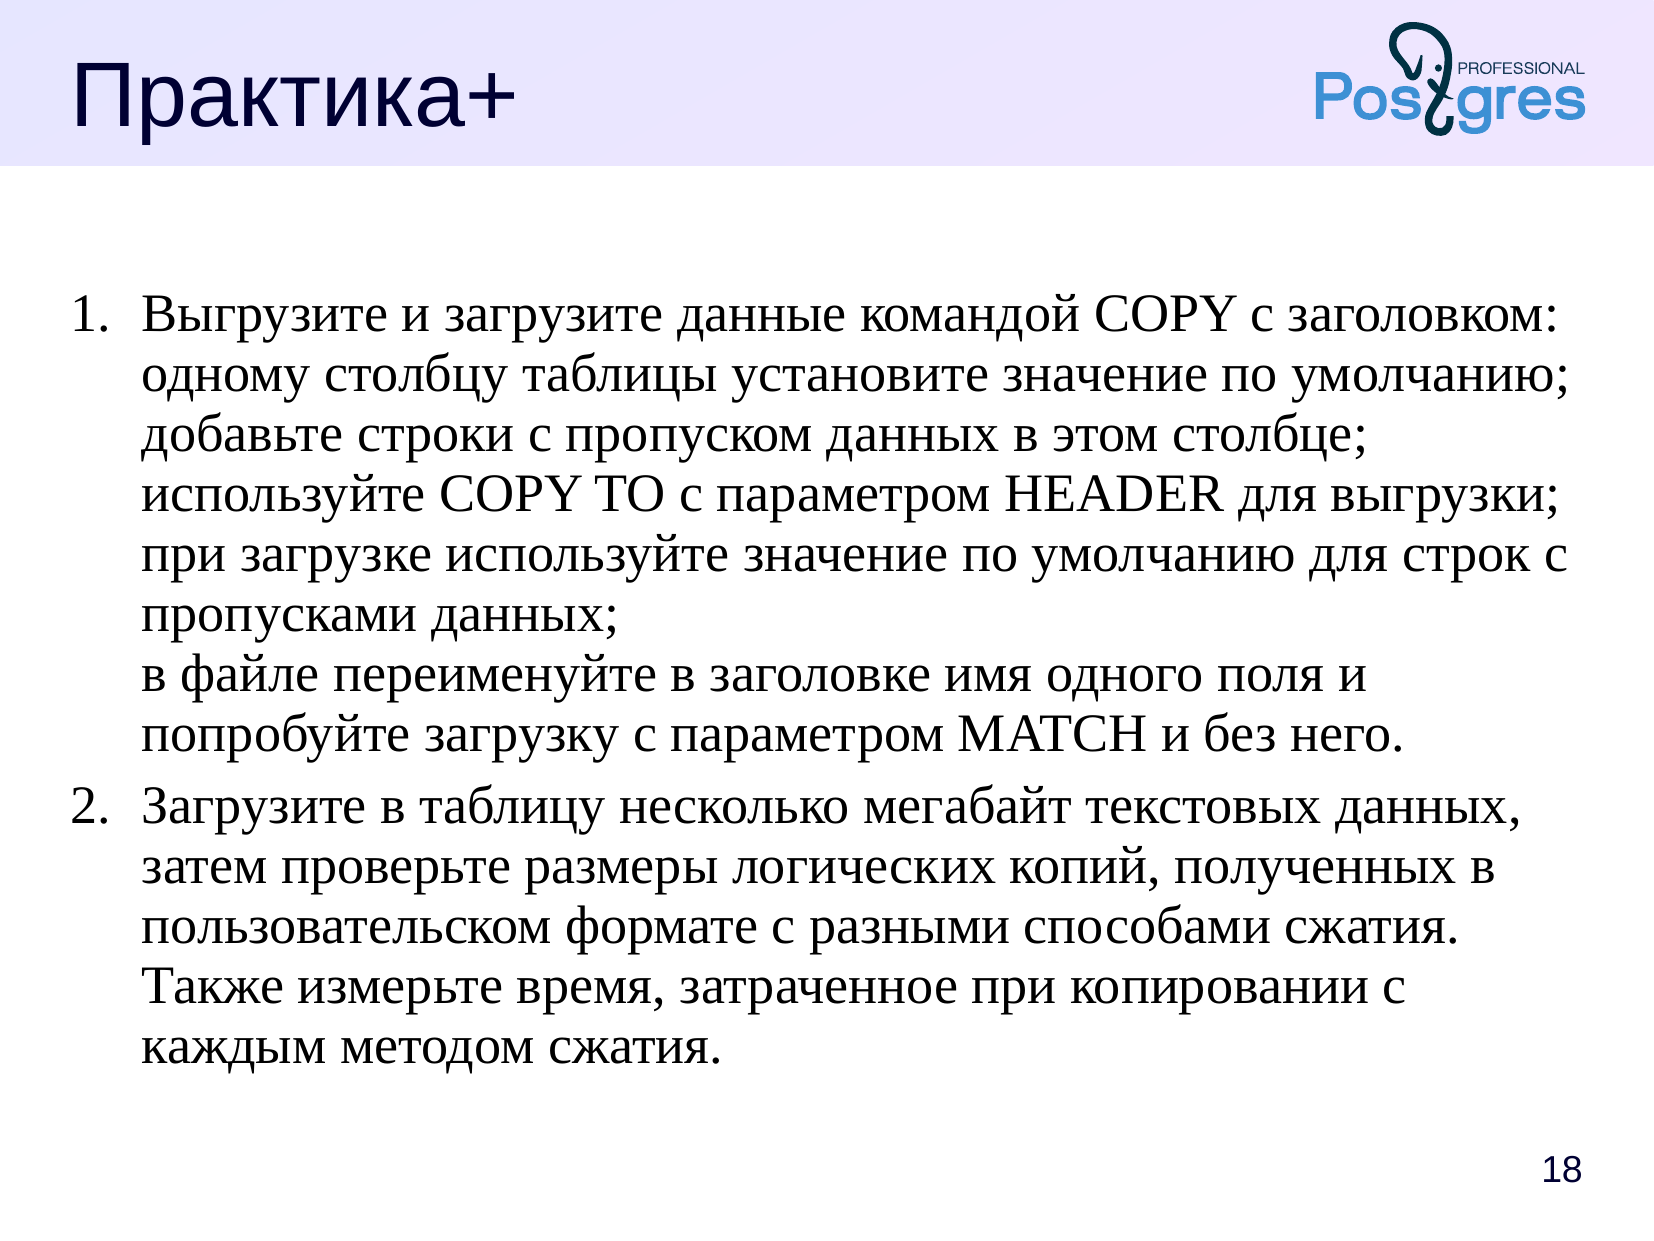

# Практика+
Выгрузите и загрузите данные командой COPY c заголовком:
одному столбцу таблицы установите значение по умолчанию;
добавьте строки с пропуском данных в этом столбце;
используйте COPY TO с параметром HEADER для выгрузки;
при загрузке используйте значение по умолчанию для строк с пропусками данных;
в файле переименуйте в заголовке имя одного поля и попробуйте загрузку с параметром MATCH и без него.
Загрузите в таблицу несколько мегабайт текстовых данных, затем проверьте размеры логических копий, полученных в пользовательском формате с разными способами сжатия. Также измерьте время, затраченное при копировании с каждым методом сжатия.